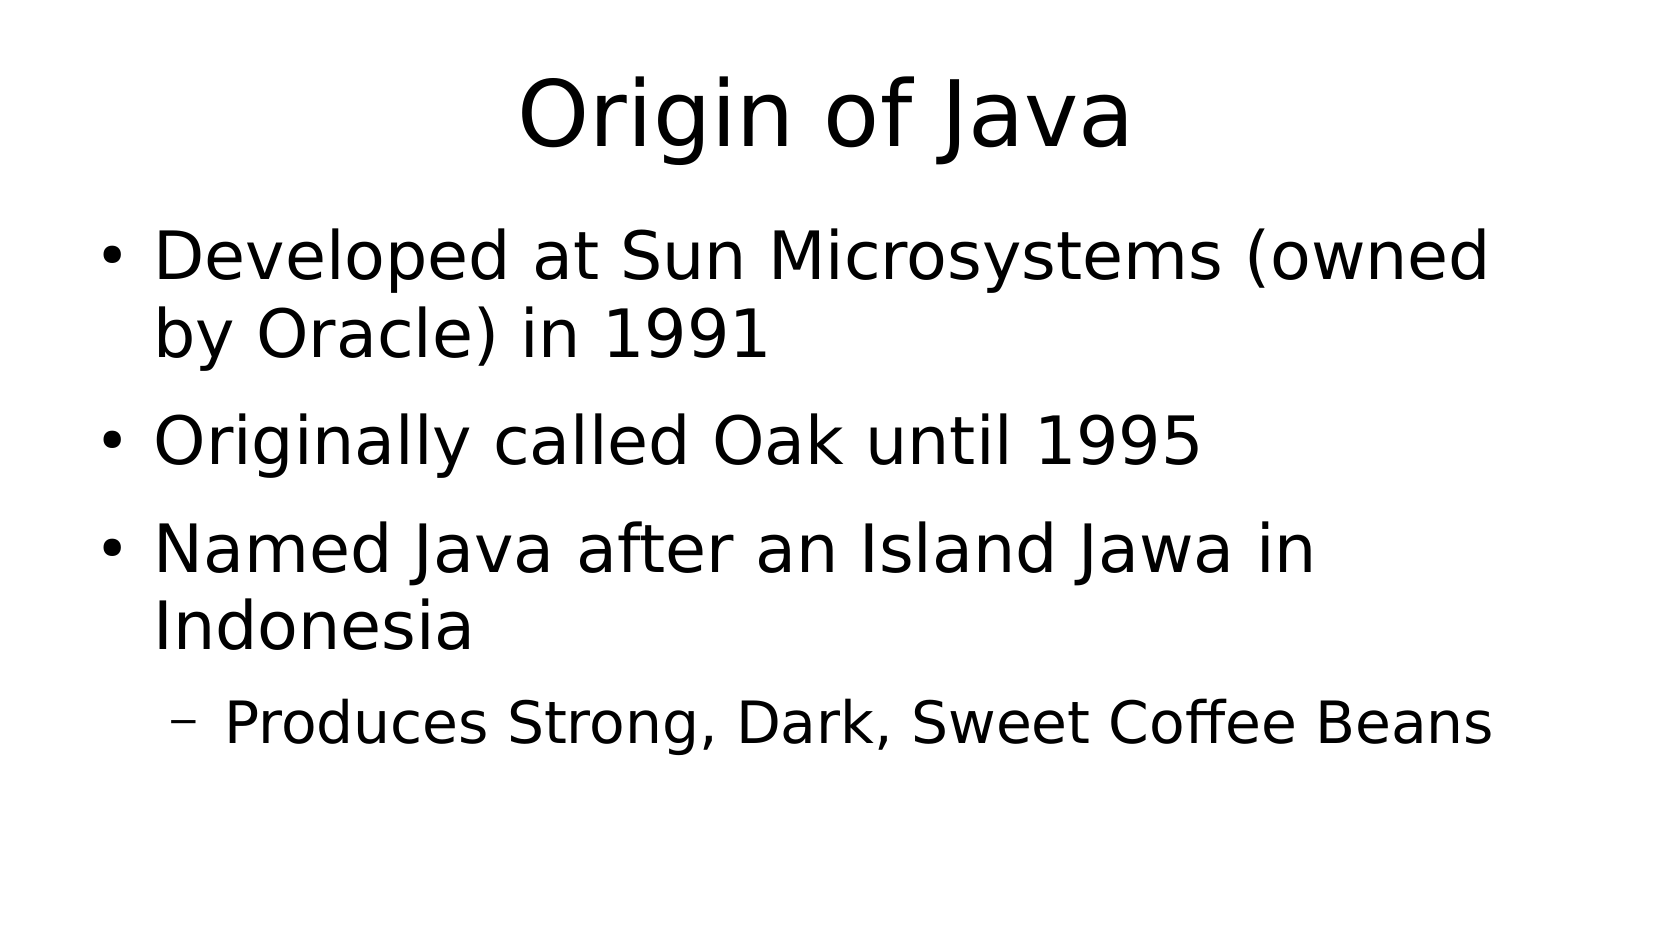

# Origin of Java
Developed at Sun Microsystems (owned by Oracle) in 1991
Originally called Oak until 1995
Named Java after an Island Jawa in Indonesia
Produces Strong, Dark, Sweet Coffee Beans